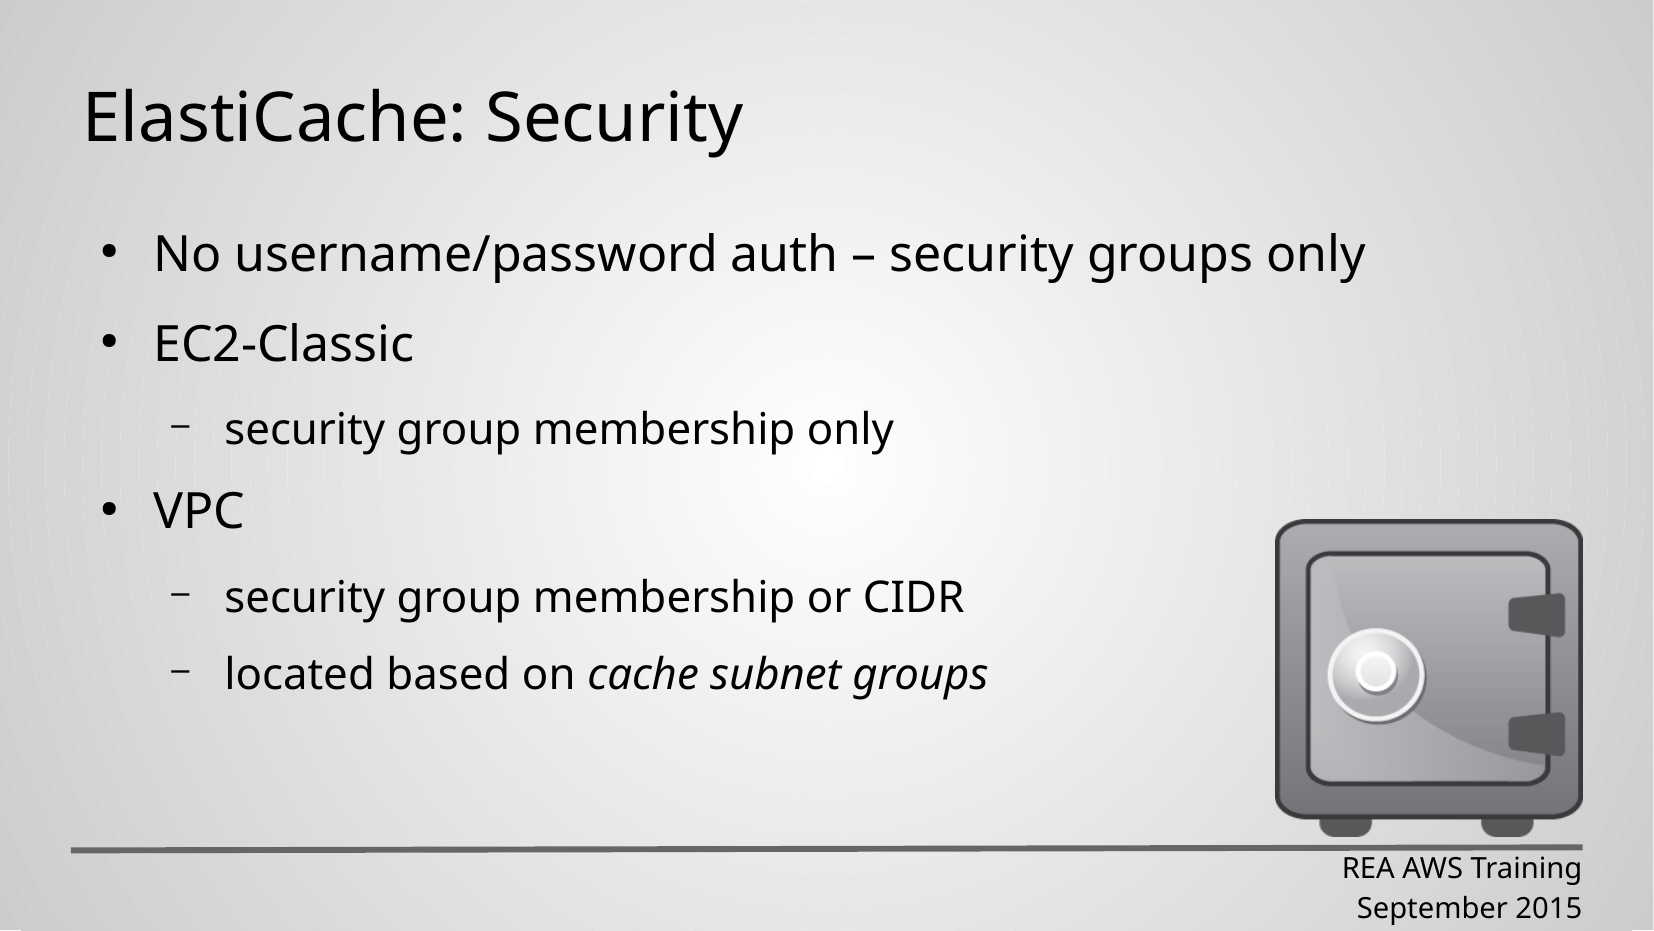

# ElastiCache: Security
No username/password auth – security groups only
EC2-Classic
security group membership only
VPC
security group membership or CIDR
located based on cache subnet groups